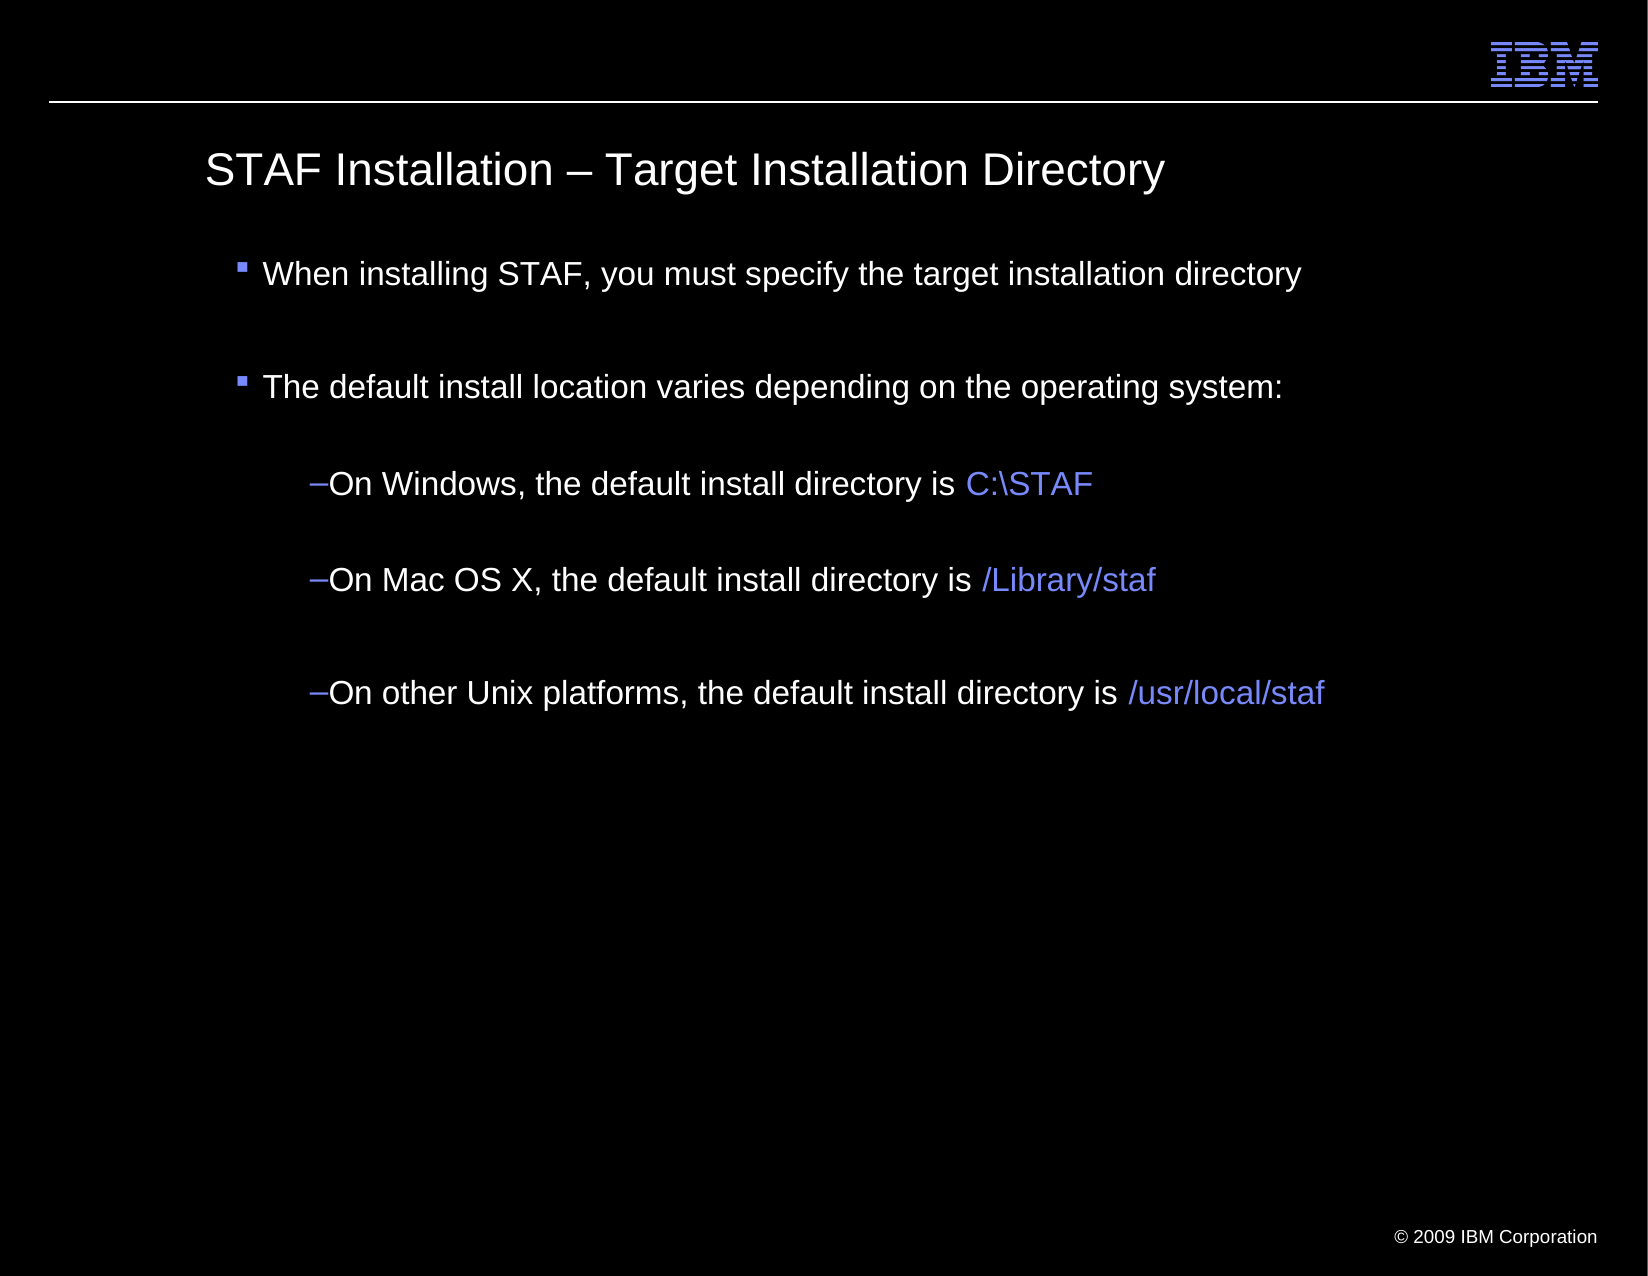

# STAF Installation – Target Installation Directory
When installing STAF, you must specify the target installation directory
The default install location varies depending on the operating system:
On Windows, the default install directory is C:\STAF
On Mac OS X, the default install directory is /Library/staf
On other Unix platforms, the default install directory is /usr/local/staf